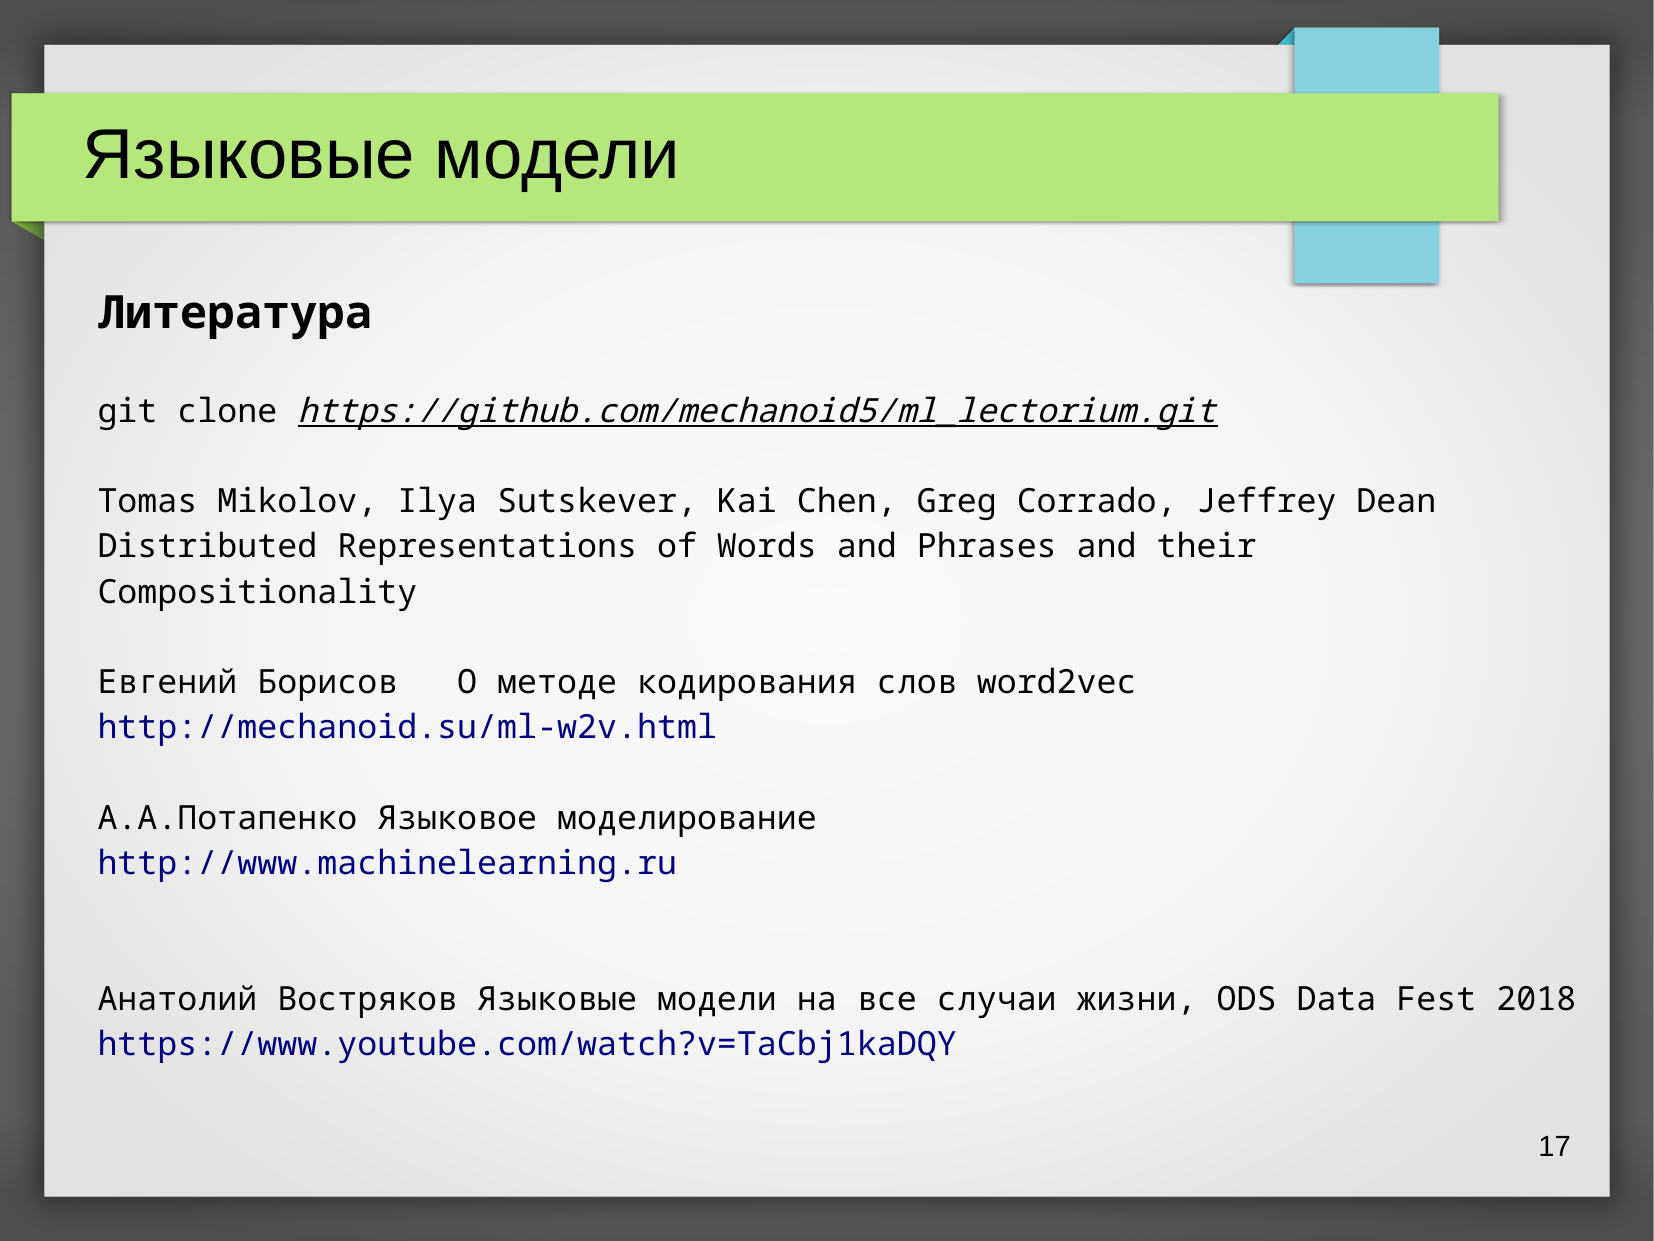

# Языковые модели
Литература
git clone https://github.com/mechanoid5/ml_lectorium.git
Tomas Mikolov, Ilya Sutskever, Kai Chen, Greg Corrado, Jeffrey Dean
Distributed Representations of Words and Phrases and their Compositionality
Евгений Борисов О методе кодирования слов word2vec
http://mechanoid.su/ml-w2v.html
А.А.Потапенко Языковое моделирование
http://www.machinelearning.ru
Анатолий Востряков Языковые модели на все случаи жизни, ODS Data Fest 2018
https://www.youtube.com/watch?v=TaCbj1kaDQY
17